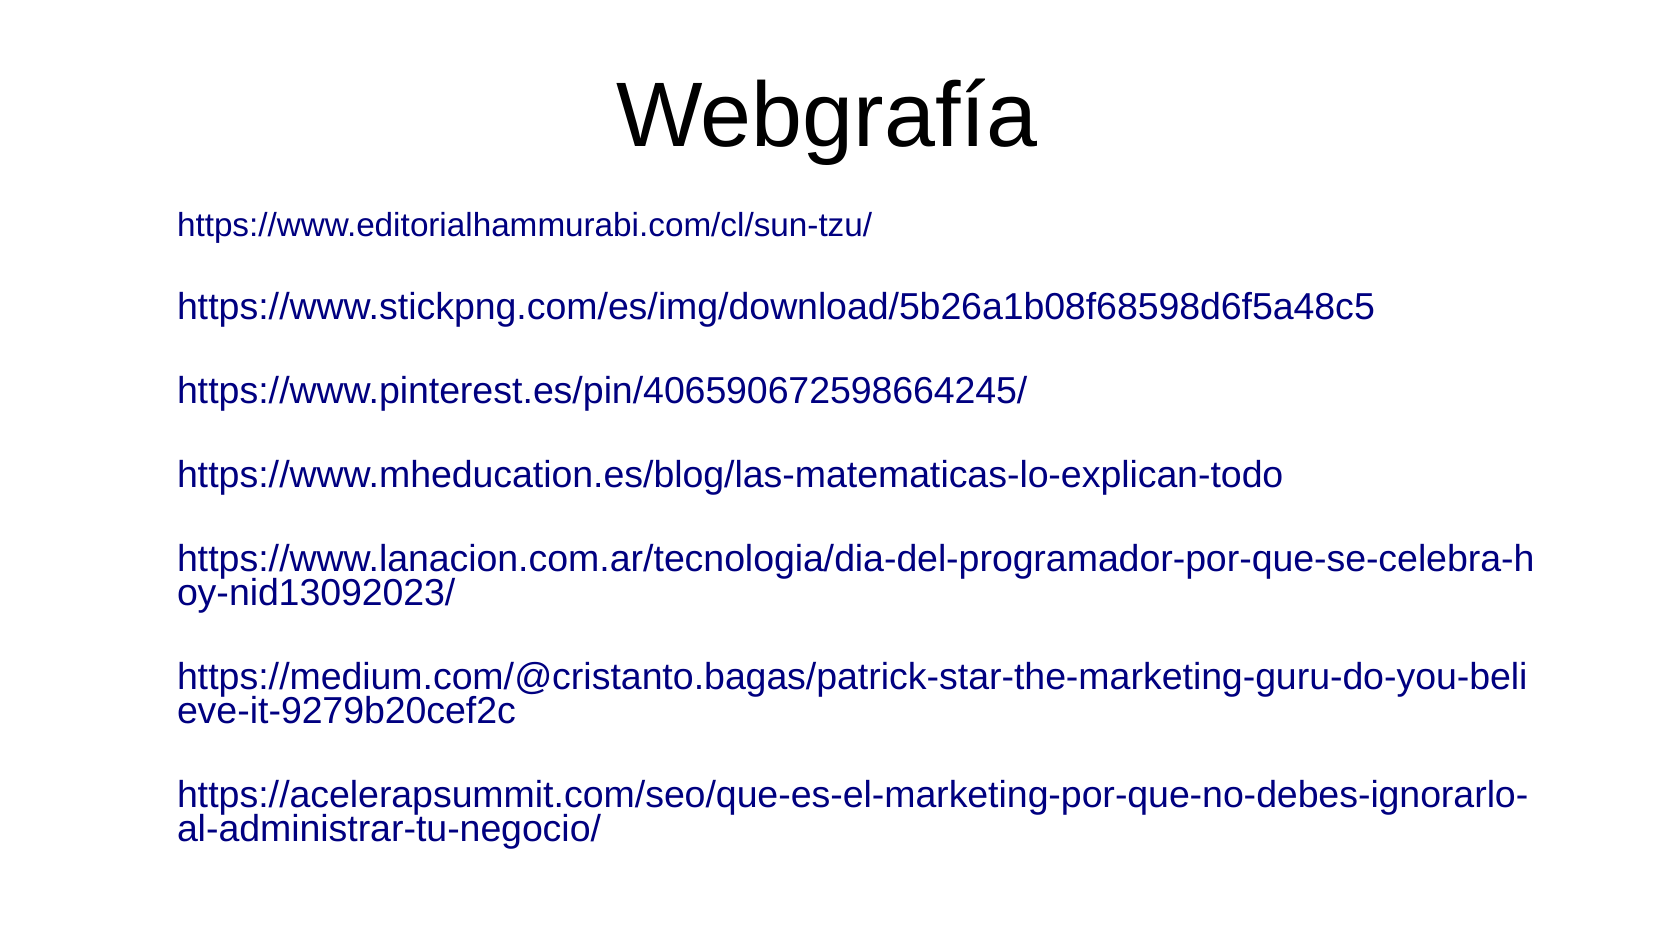

# Webgrafía
https://www.editorialhammurabi.com/cl/sun-tzu/
https://www.stickpng.com/es/img/download/5b26a1b08f68598d6f5a48c5
https://www.pinterest.es/pin/406590672598664245/
https://www.mheducation.es/blog/las-matematicas-lo-explican-todo
https://www.lanacion.com.ar/tecnologia/dia-del-programador-por-que-se-celebra-hoy-nid13092023/
https://medium.com/@cristanto.bagas/patrick-star-the-marketing-guru-do-you-believe-it-9279b20cef2c
https://acelerapsummit.com/seo/que-es-el-marketing-por-que-no-debes-ignorarlo-al-administrar-tu-negocio/